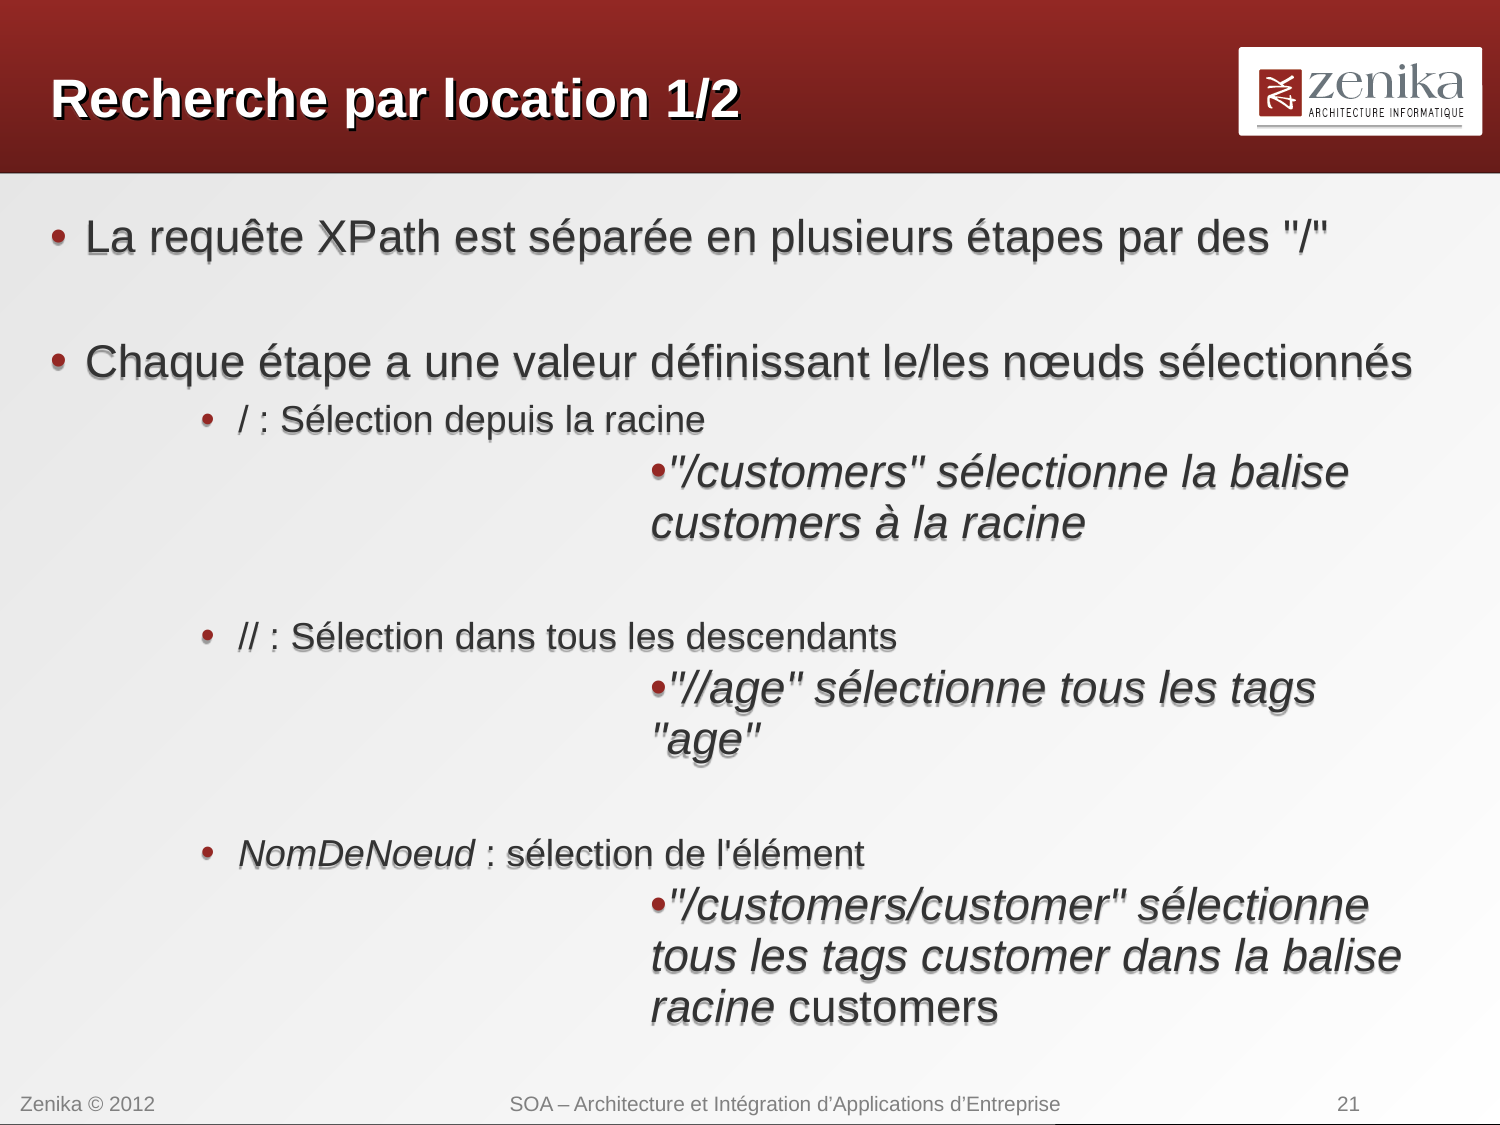

# Recherche par location 1/2
La requête XPath est séparée en plusieurs étapes par des "/"
Chaque étape a une valeur définissant le/les nœuds sélectionnés
/ : Sélection depuis la racine
"/customers" sélectionne la balise customers à la racine
// : Sélection dans tous les descendants
"//age" sélectionne tous les tags "age"
NomDeNoeud : sélection de l'élément
"/customers/customer" sélectionne tous les tags customer dans la balise racine customers